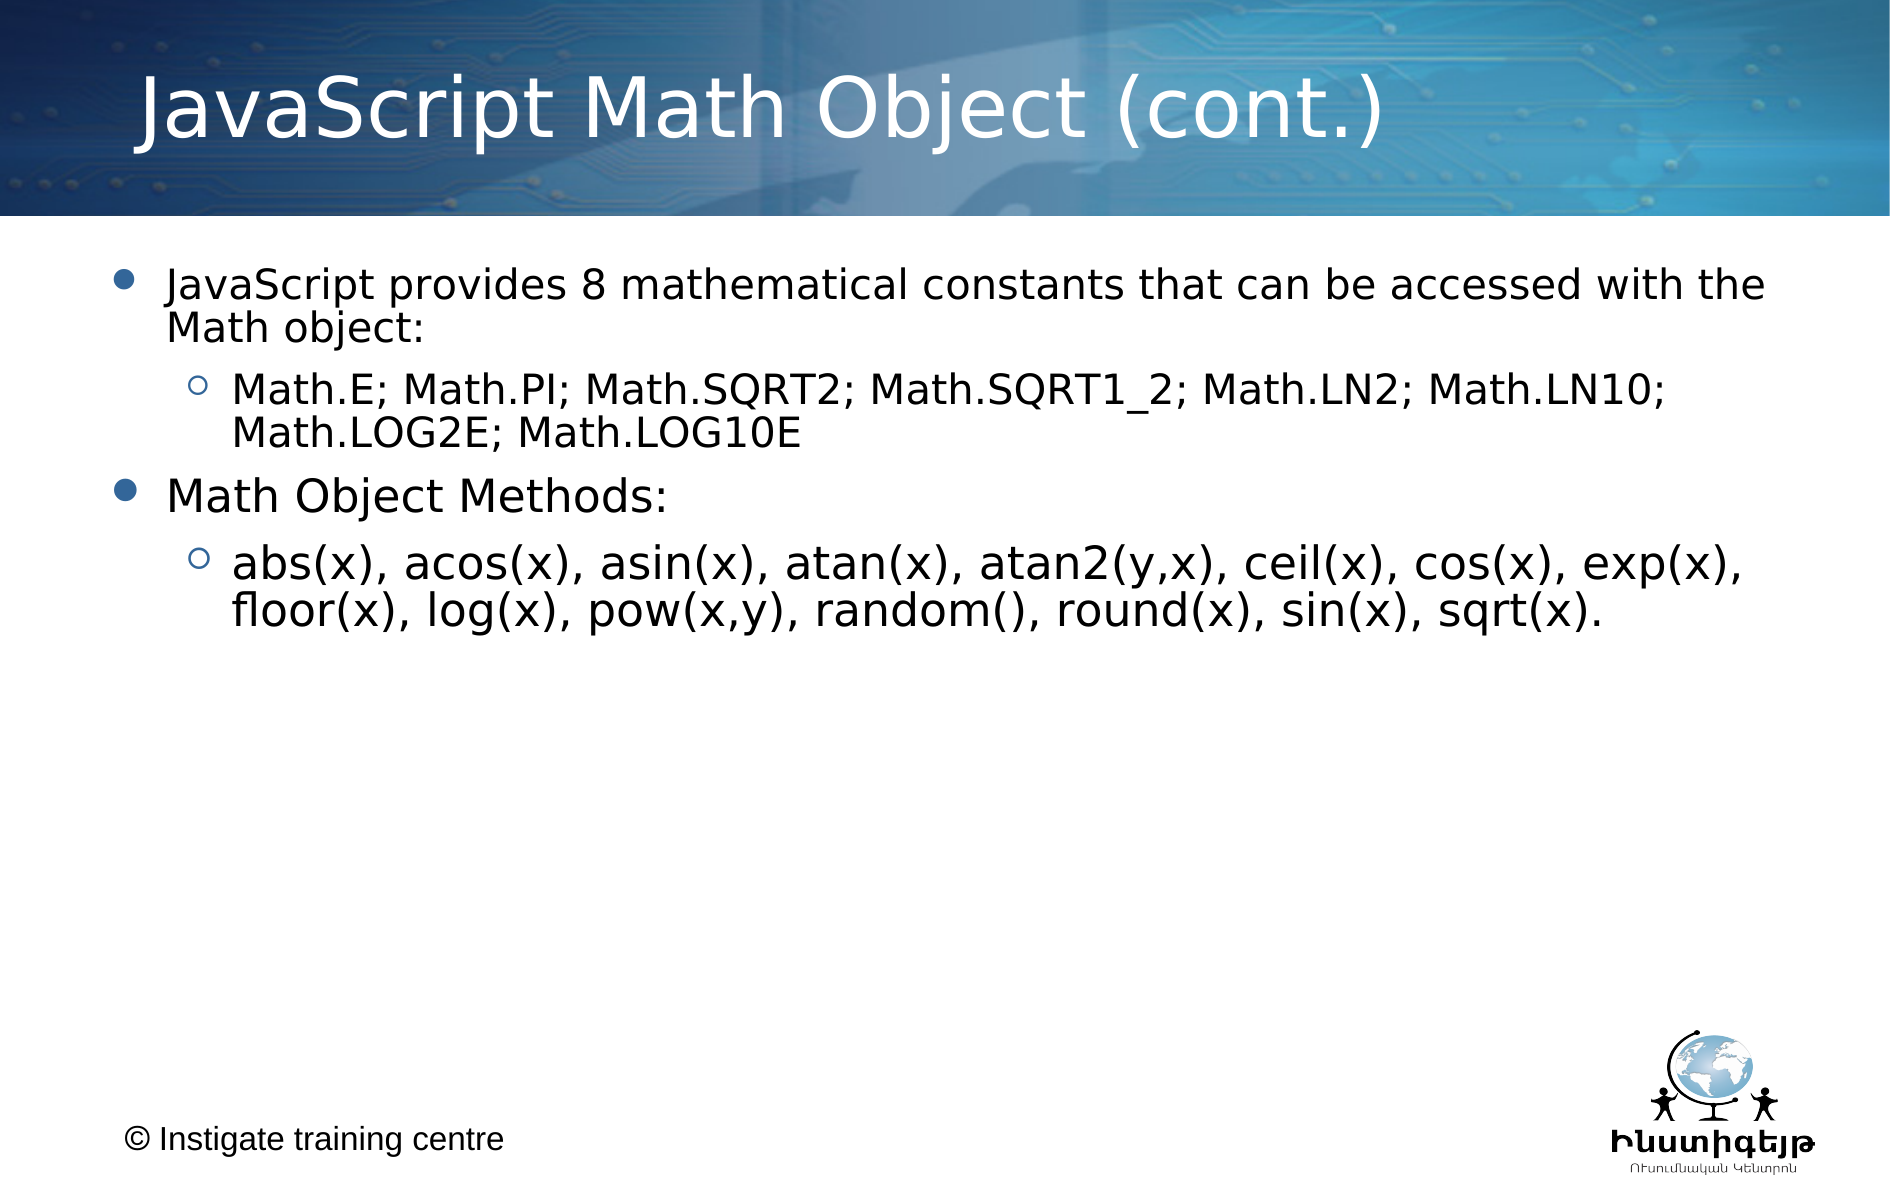

JavaScript Math Object (cont.)
# JavaScript provides 8 mathematical constants that can be accessed with the Math object:
Math.E; Math.PI; Math.SQRT2; Math.SQRT1_2; Math.LN2; Math.LN10; Math.LOG2E; Math.LOG10E
Math Object Methods:
abs(x), acos(x), asin(x), atan(x), atan2(y,x), ceil(x), cos(x), exp(x), floor(x), log(x), pow(x,y), random(), round(x), sin(x), sqrt(x).